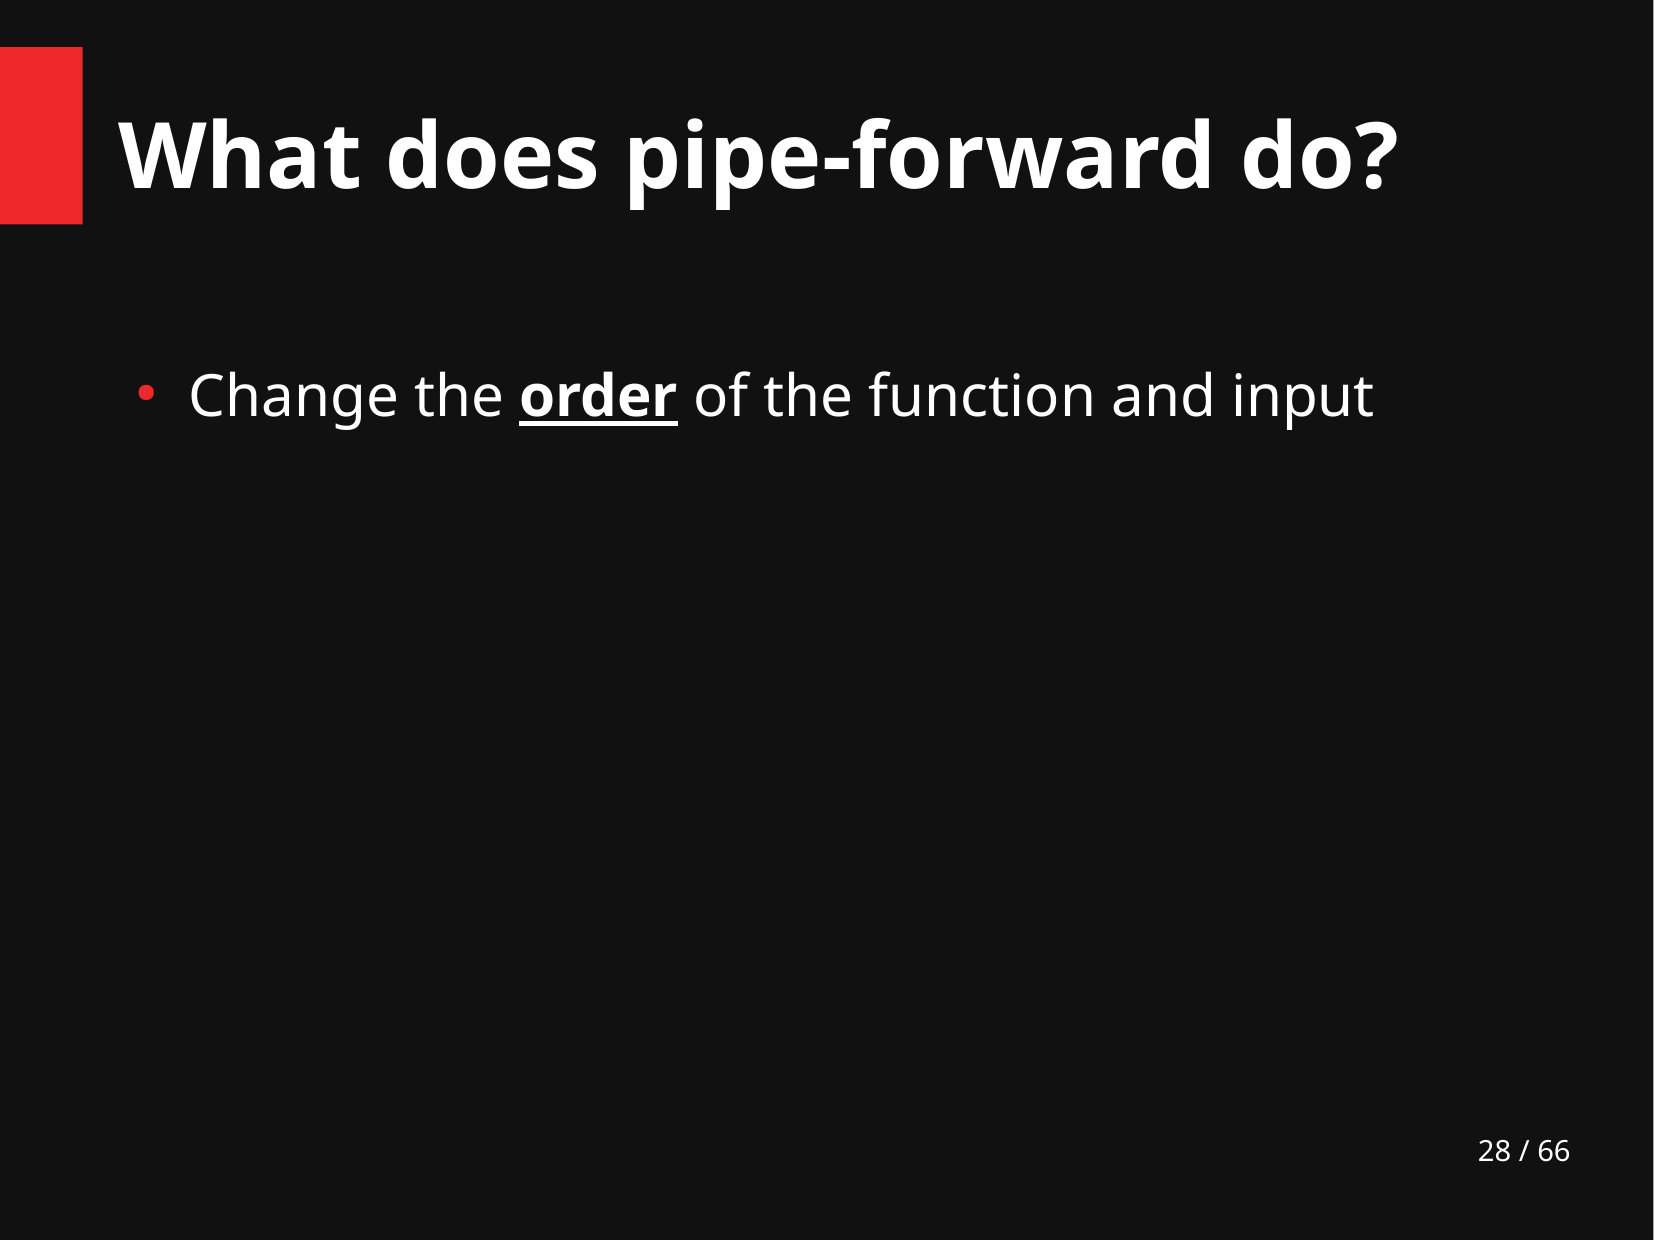

# What does pipe-forward do?
Change the order of the function and input
28